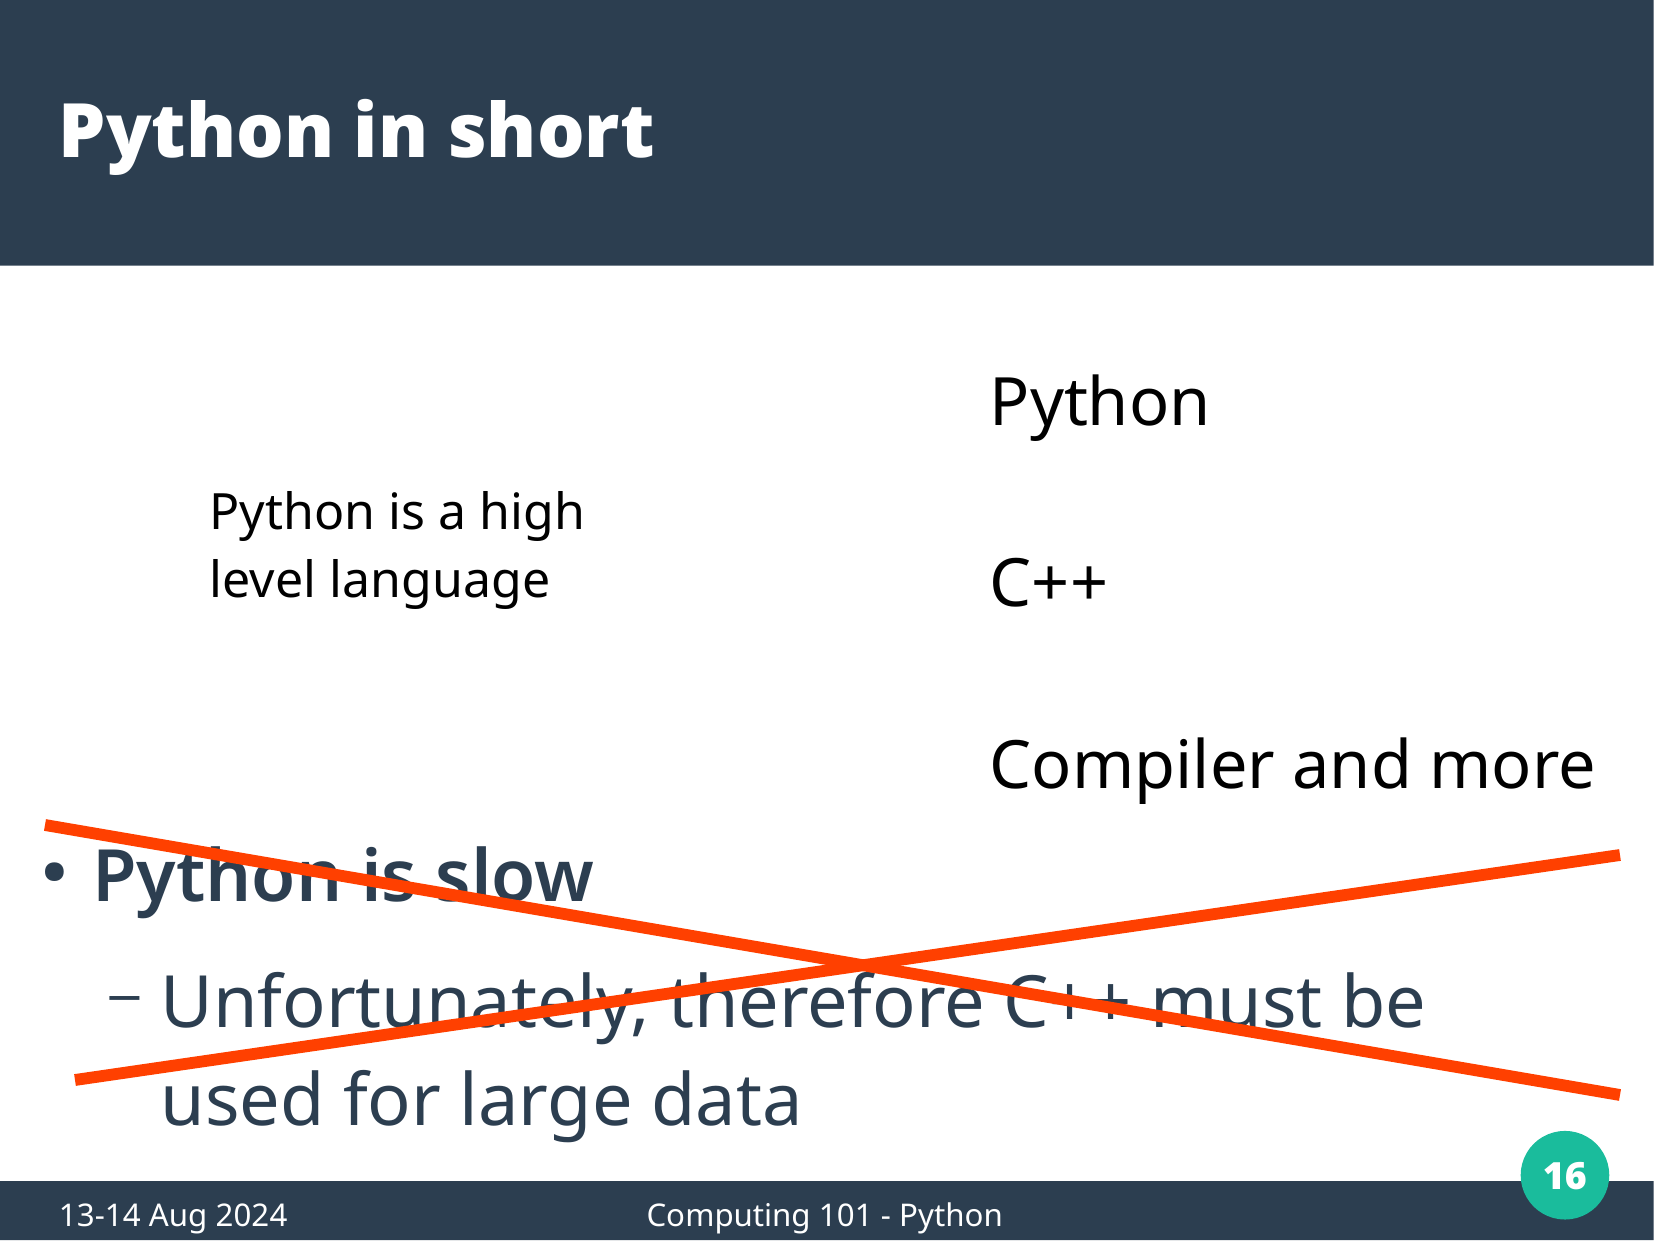

# Python in short
Python is slow
Unfortunately, therefore C++ must be used for large data
Python
C++
Compiler and more
Python is a high level language
16
13-14 Aug 2024